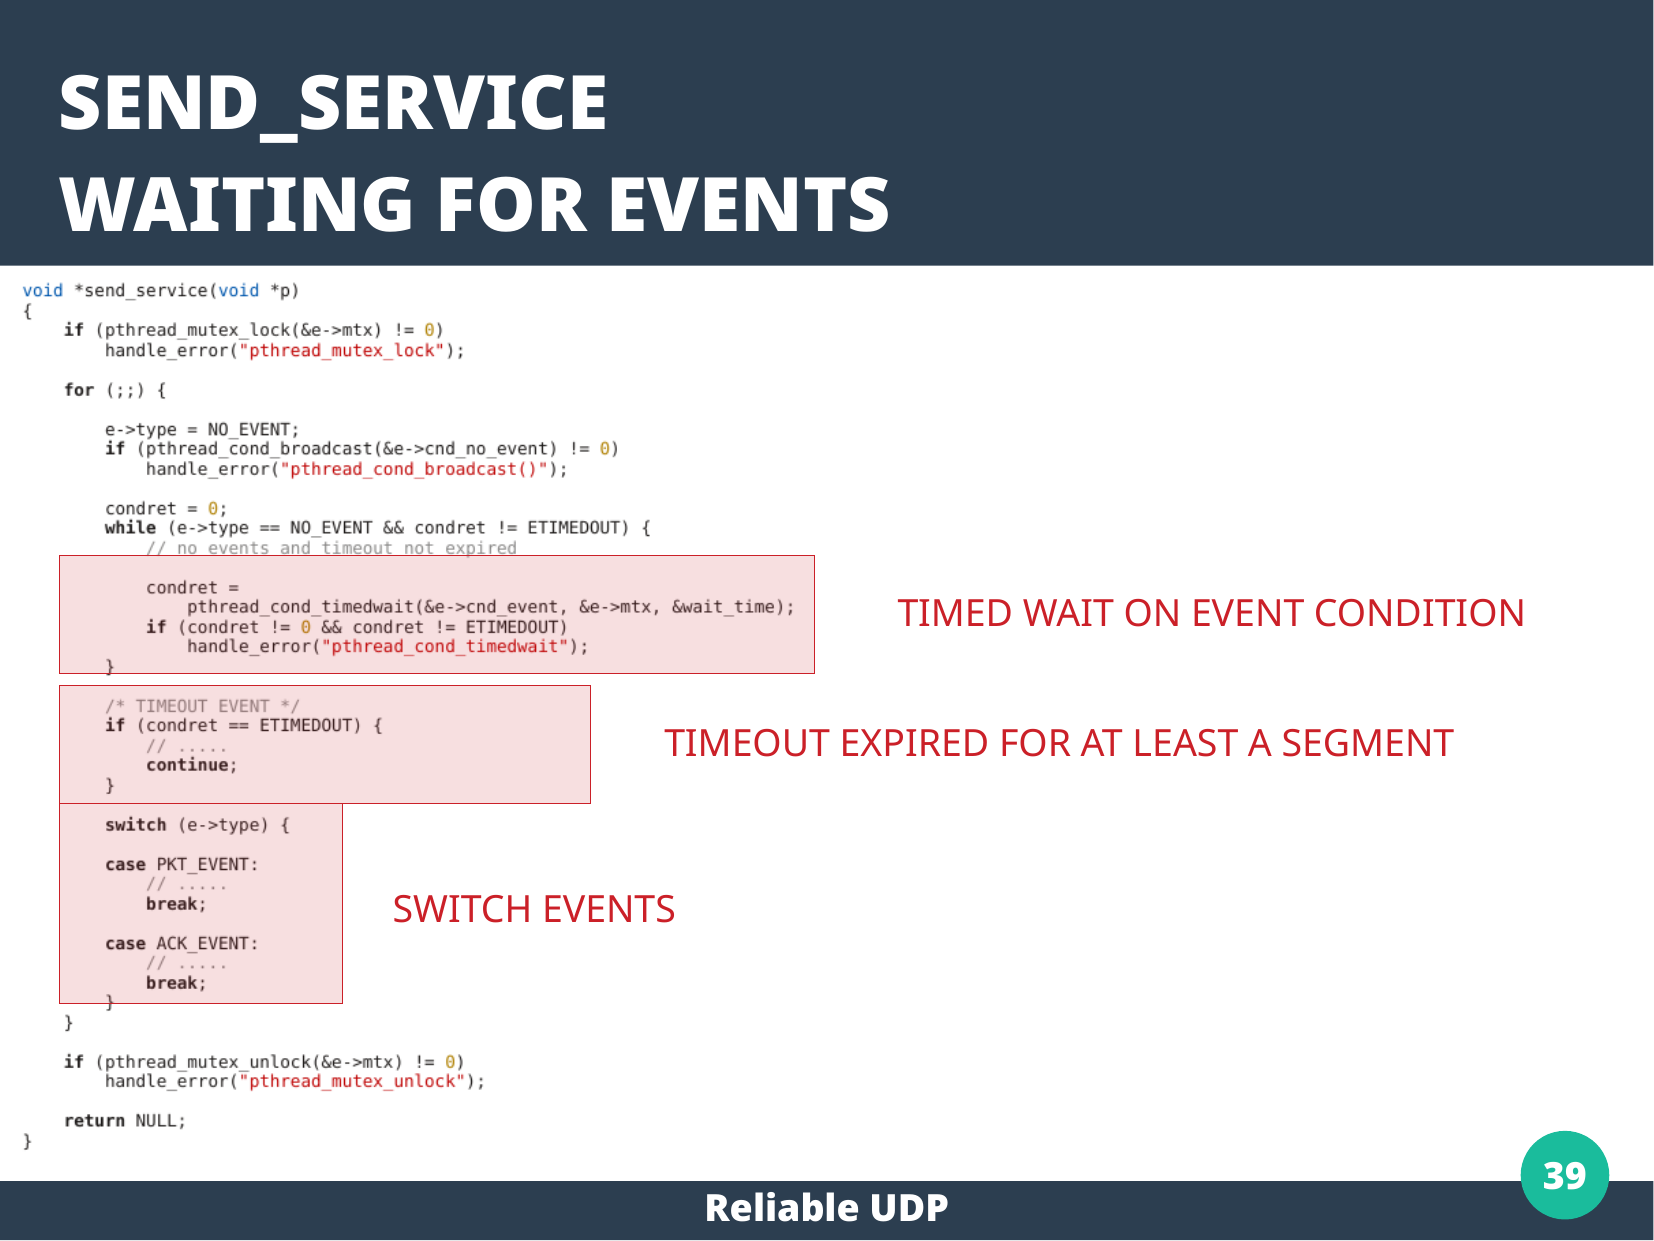

# SEND_SERVICE WAITING FOR EVENTS
TIMED WAIT ON EVENT CONDITION
TIMEOUT EXPIRED FOR AT LEAST A SEGMENT
SWITCH EVENTS
39
Reliable UDP